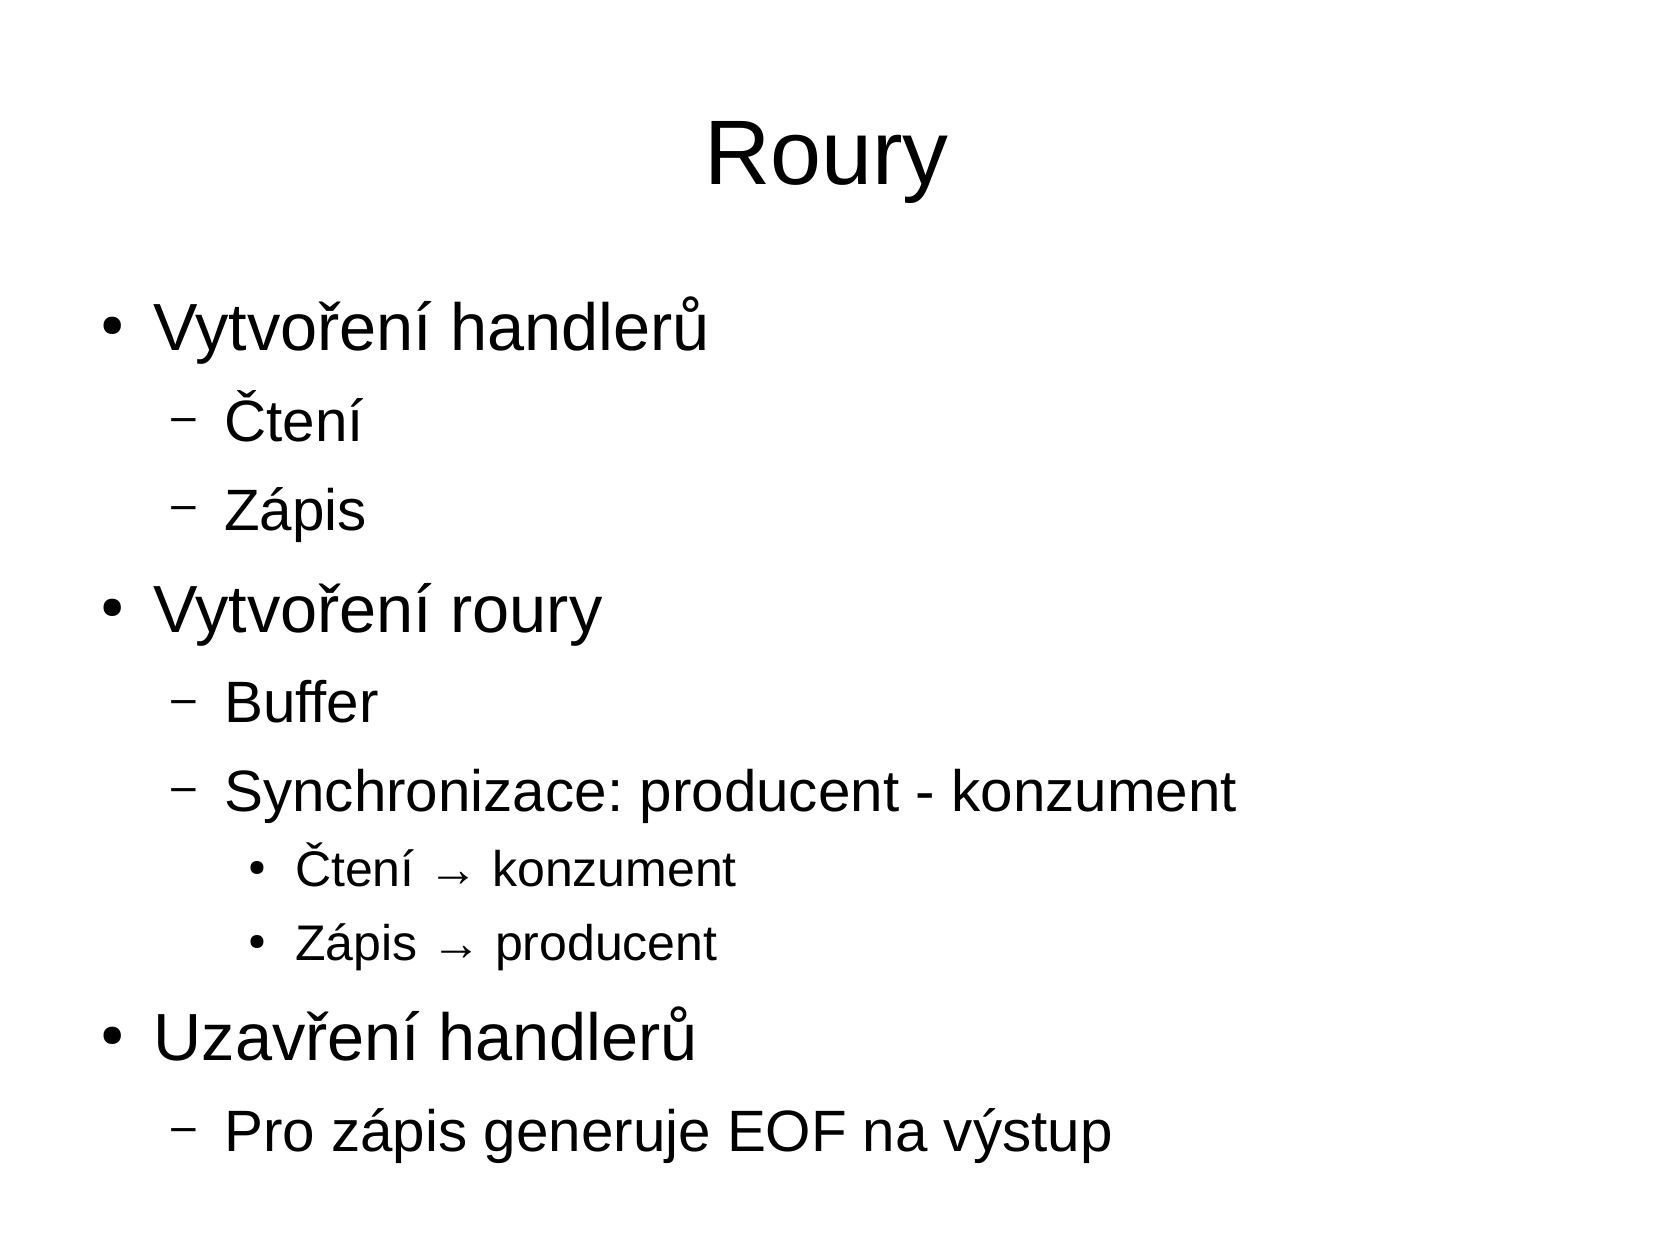

# Roury
Vytvoření handlerů
Čtení
Zápis
Vytvoření roury
Buffer
Synchronizace: producent - konzument
Čtení → konzument
Zápis → producent
Uzavření handlerů
Pro zápis generuje EOF na výstup